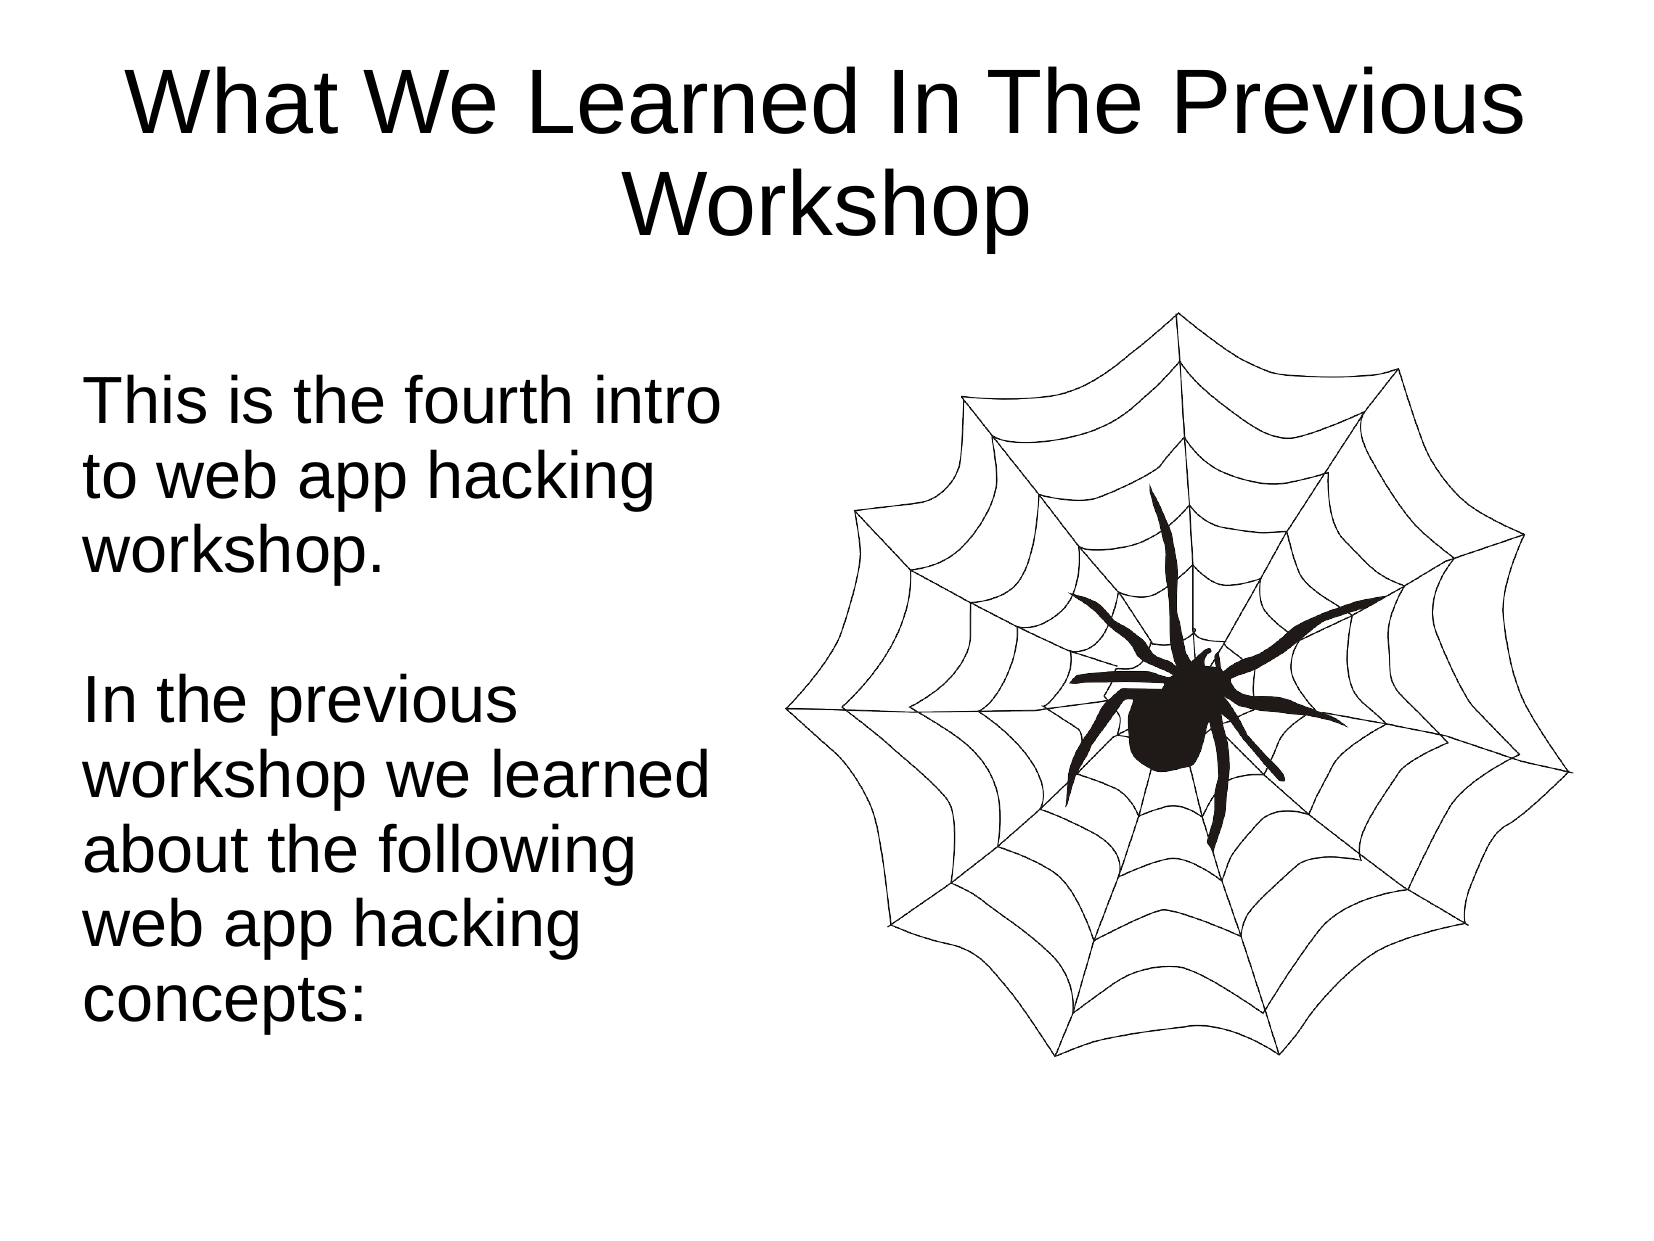

What We Learned In The Previous Workshop
# This is the fourth intro
to web app hacking
workshop.
In the previous
workshop we learned
about the following
web app hacking
concepts: